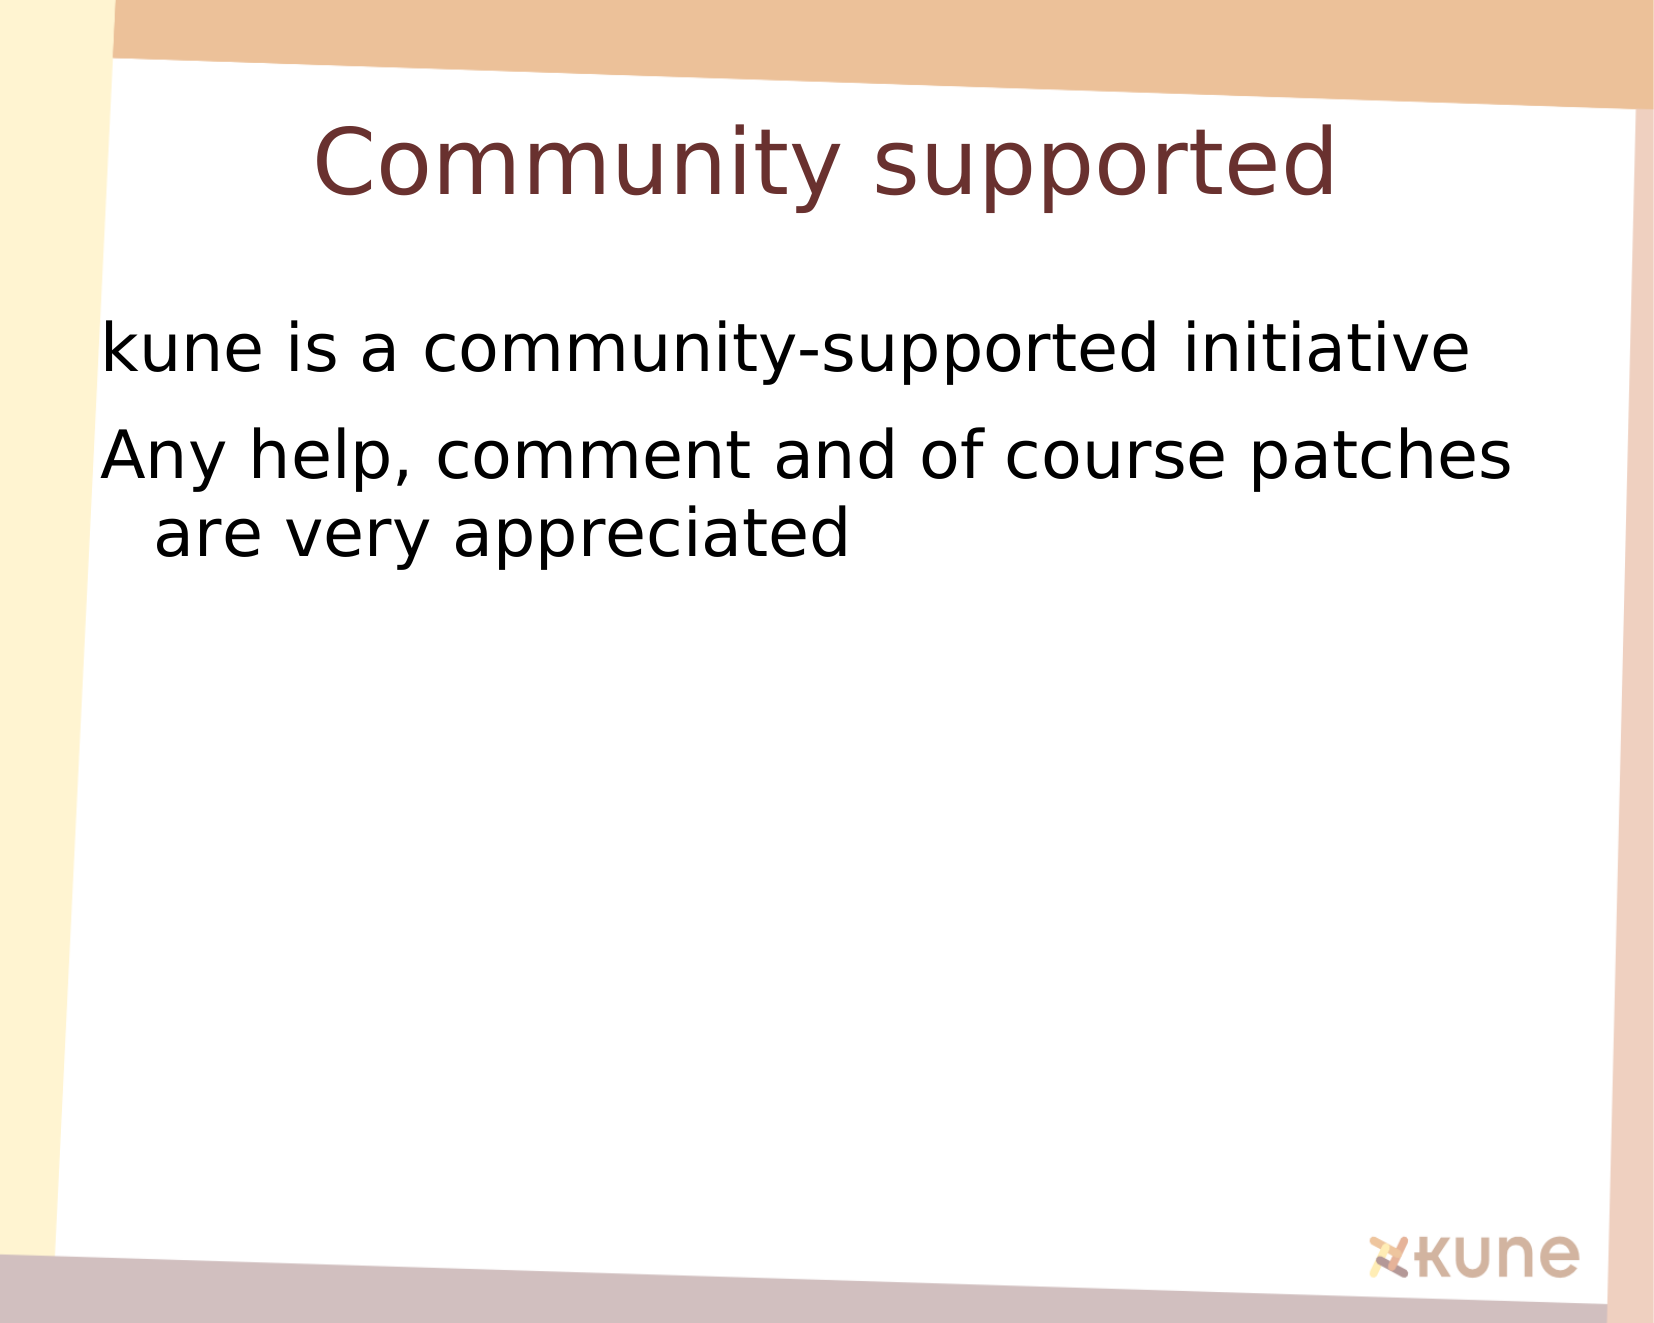

# Community supported
kune is a community-supported initiative
Any help, comment and of course patches are very appreciated